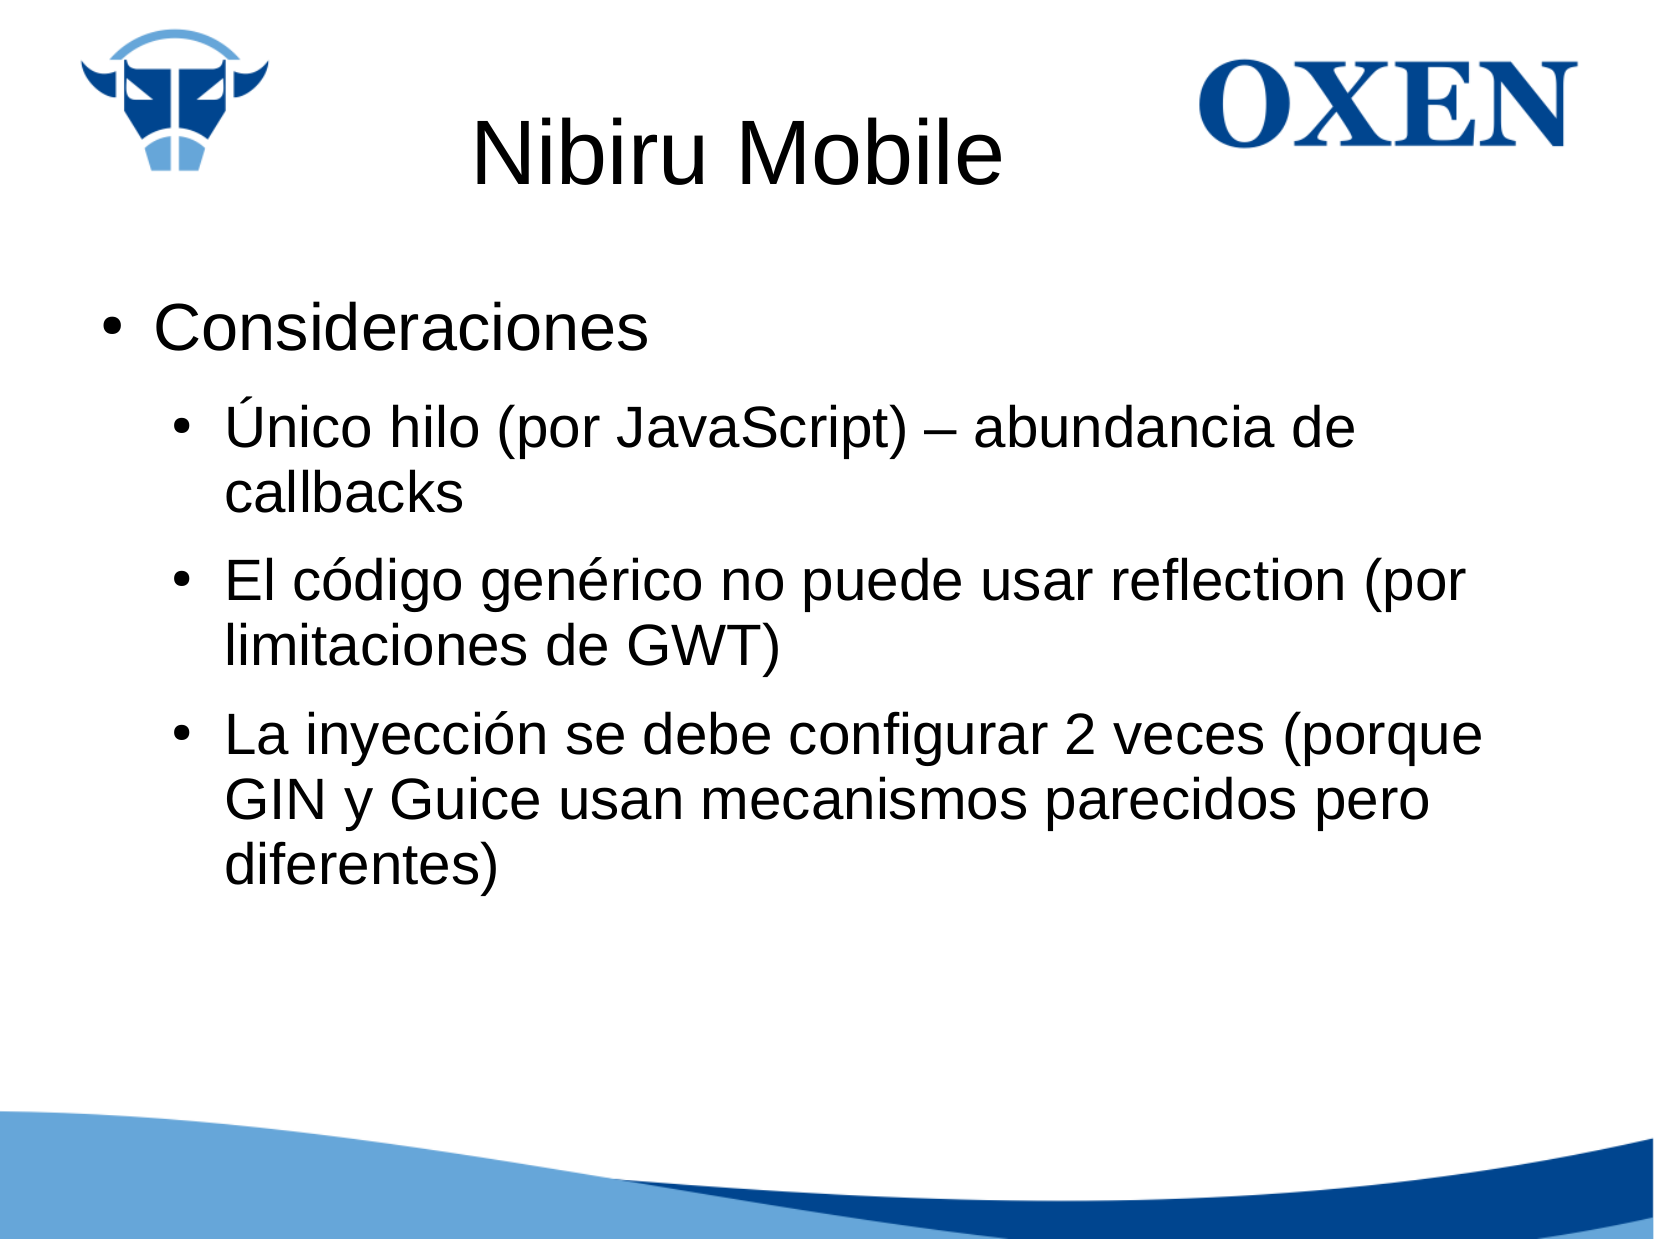

# Nibiru Mobile
Consideraciones
Único hilo (por JavaScript) – abundancia de callbacks
El código genérico no puede usar reflection (por limitaciones de GWT)
La inyección se debe configurar 2 veces (porque GIN y Guice usan mecanismos parecidos pero diferentes)